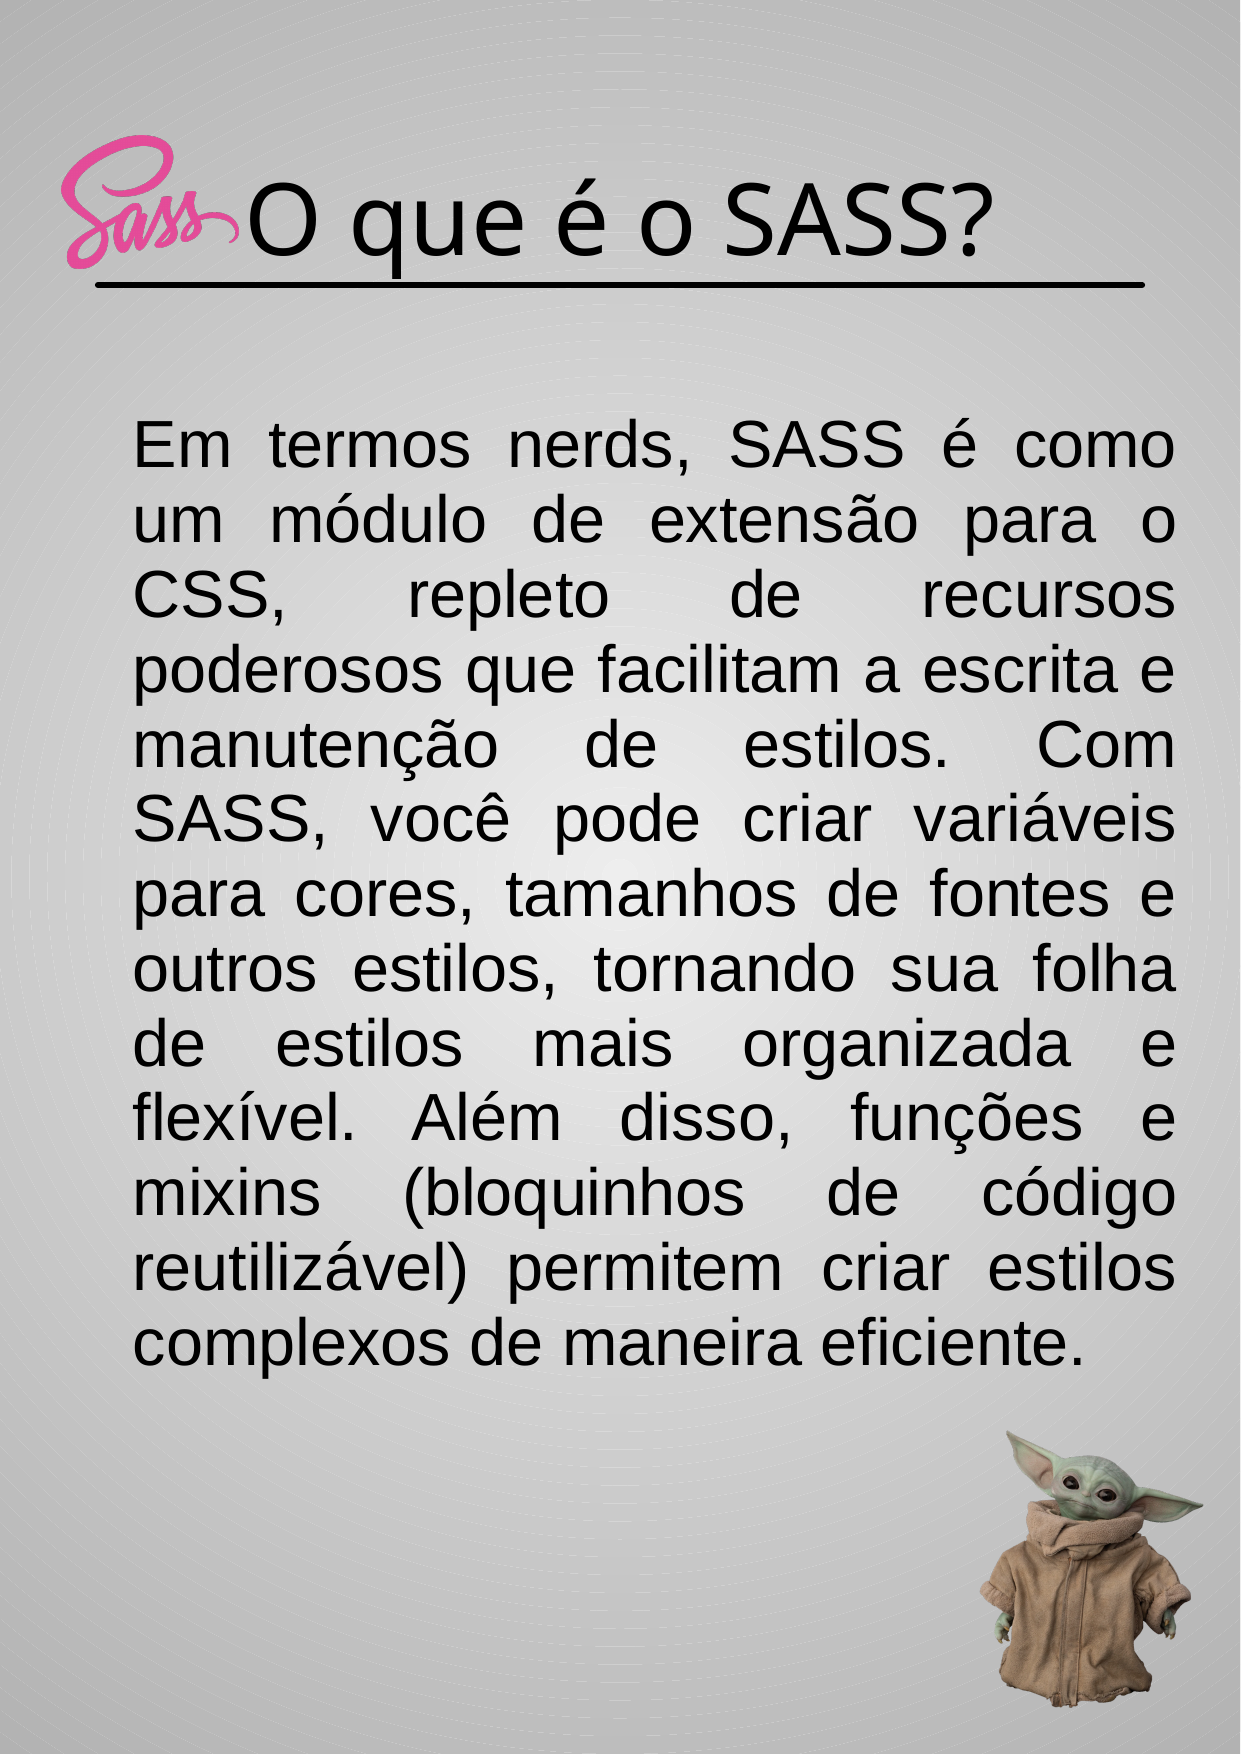

# O que é o SASS?
Em termos nerds, SASS é como um módulo de extensão para o CSS, repleto de recursos poderosos que facilitam a escrita e manutenção de estilos. Com SASS, você pode criar variáveis para cores, tamanhos de fontes e outros estilos, tornando sua folha de estilos mais organizada e flexível. Além disso, funções e mixins (bloquinhos de código reutilizável) permitem criar estilos complexos de maneira eficiente.